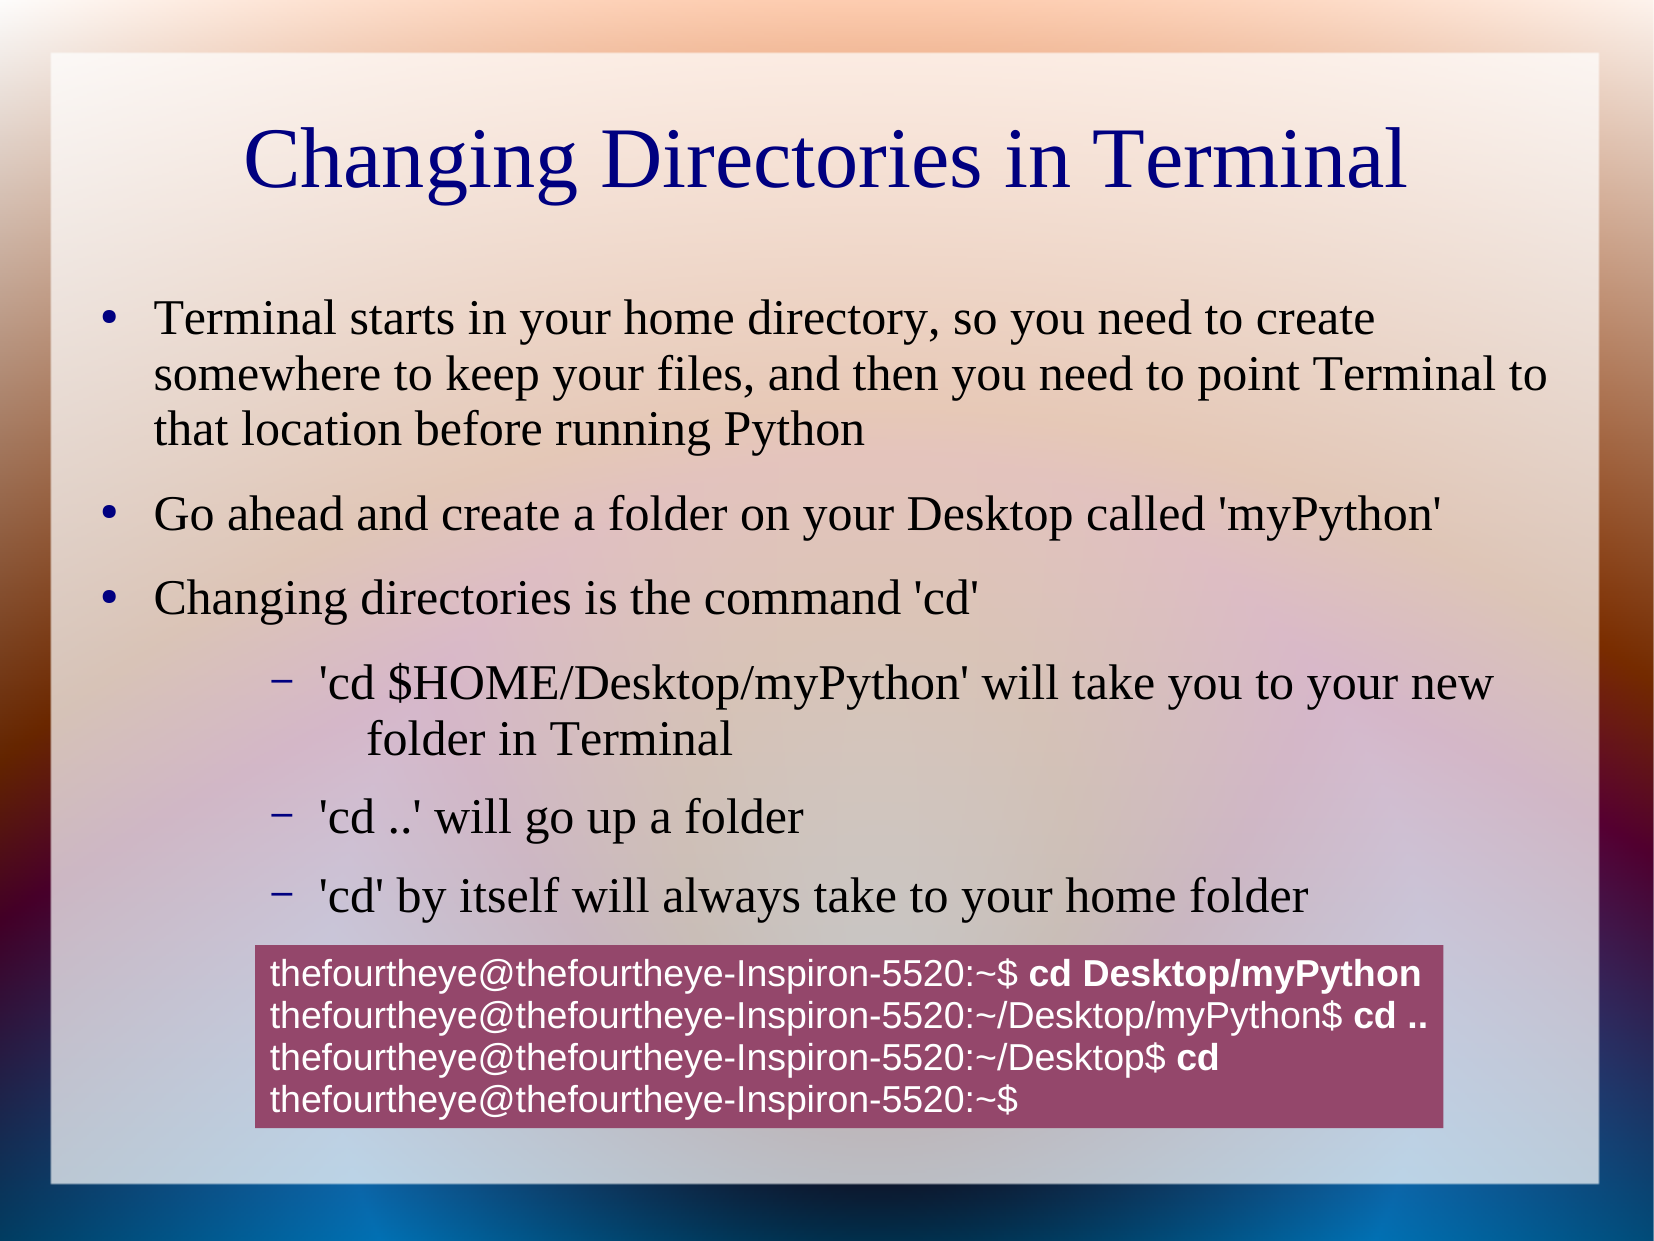

# Changing Directories in Terminal
Terminal starts in your home directory, so you need to create somewhere to keep your files, and then you need to point Terminal to that location before running Python
Go ahead and create a folder on your Desktop called 'myPython'
Changing directories is the command 'cd'
'cd $HOME/Desktop/myPython' will take you to your new folder in Terminal
'cd ..' will go up a folder
'cd' by itself will always take to your home folder
thefourtheye@thefourtheye-Inspiron-5520:~$ cd Desktop/myPython
thefourtheye@thefourtheye-Inspiron-5520:~/Desktop/myPython$ cd ..
thefourtheye@thefourtheye-Inspiron-5520:~/Desktop$ cd
thefourtheye@thefourtheye-Inspiron-5520:~$